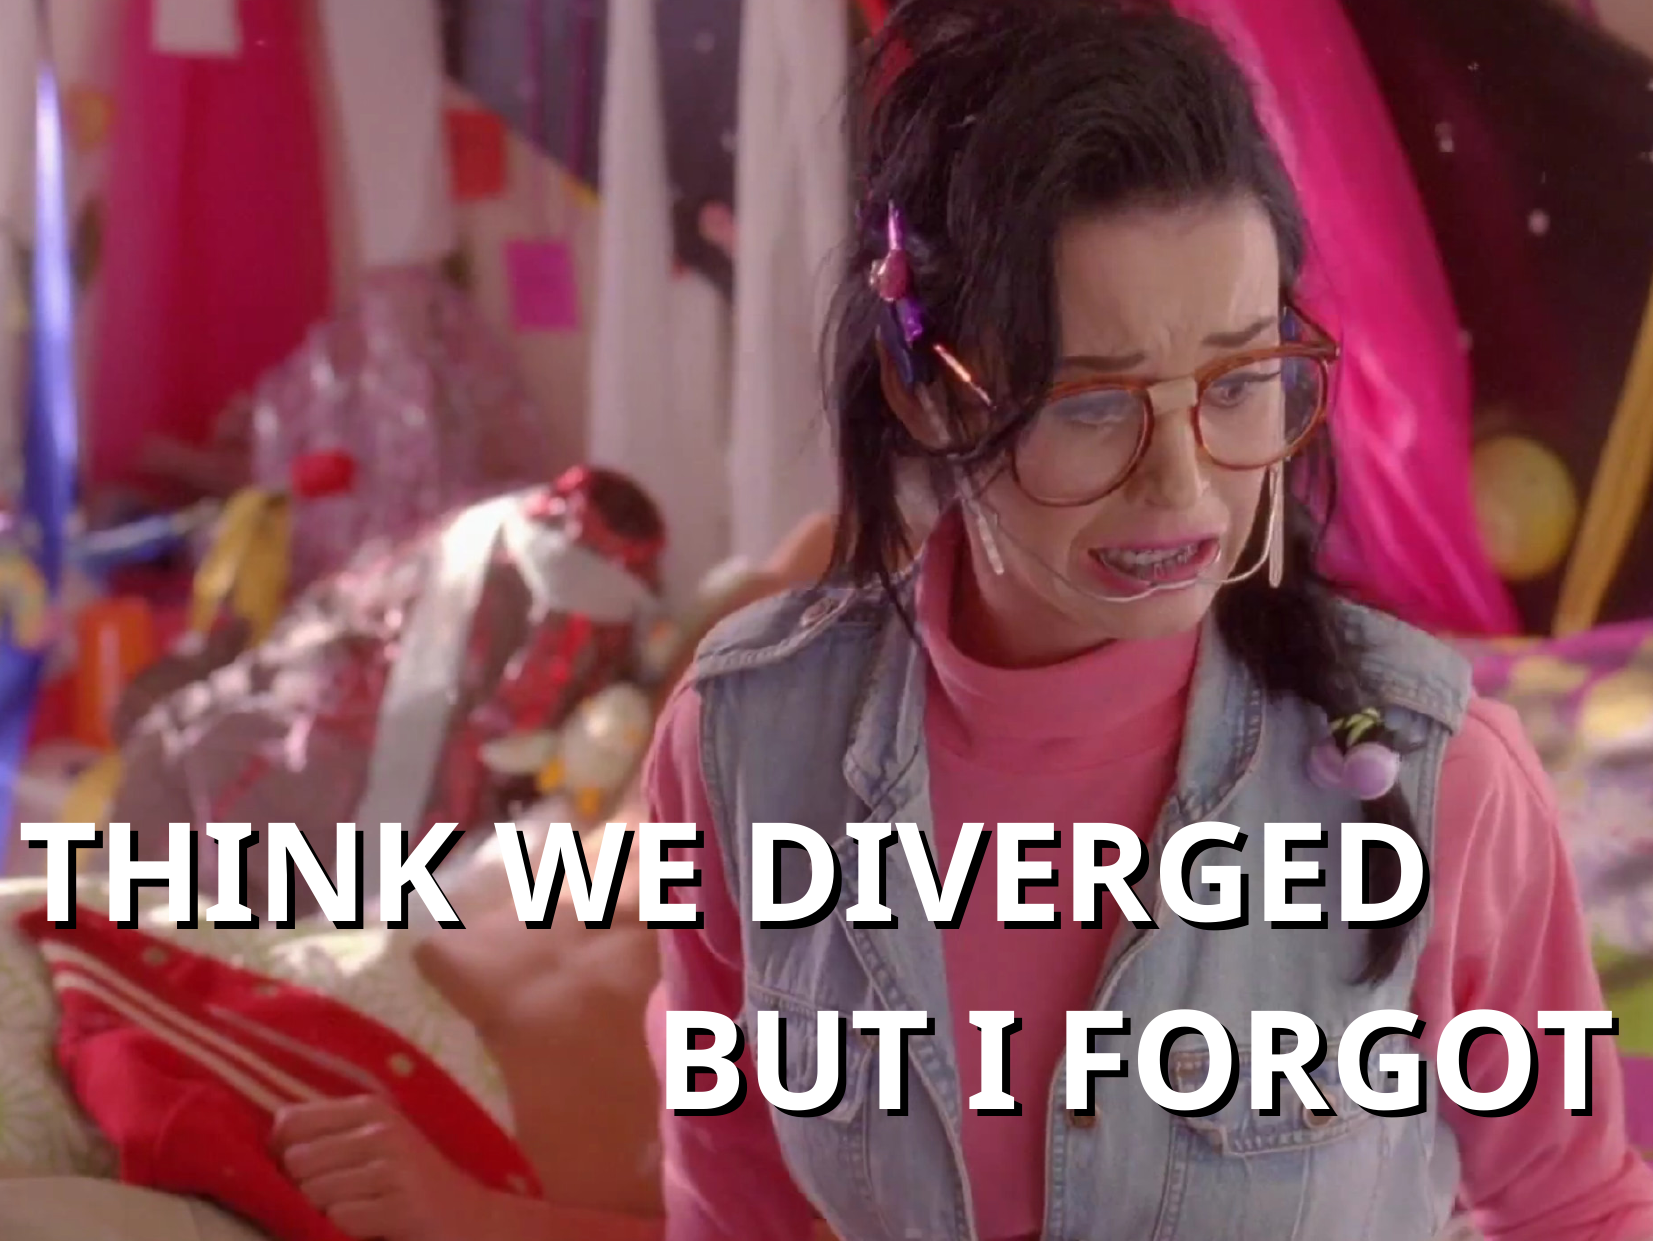

# THINK WE DIVERGED
BUT I FORGOT